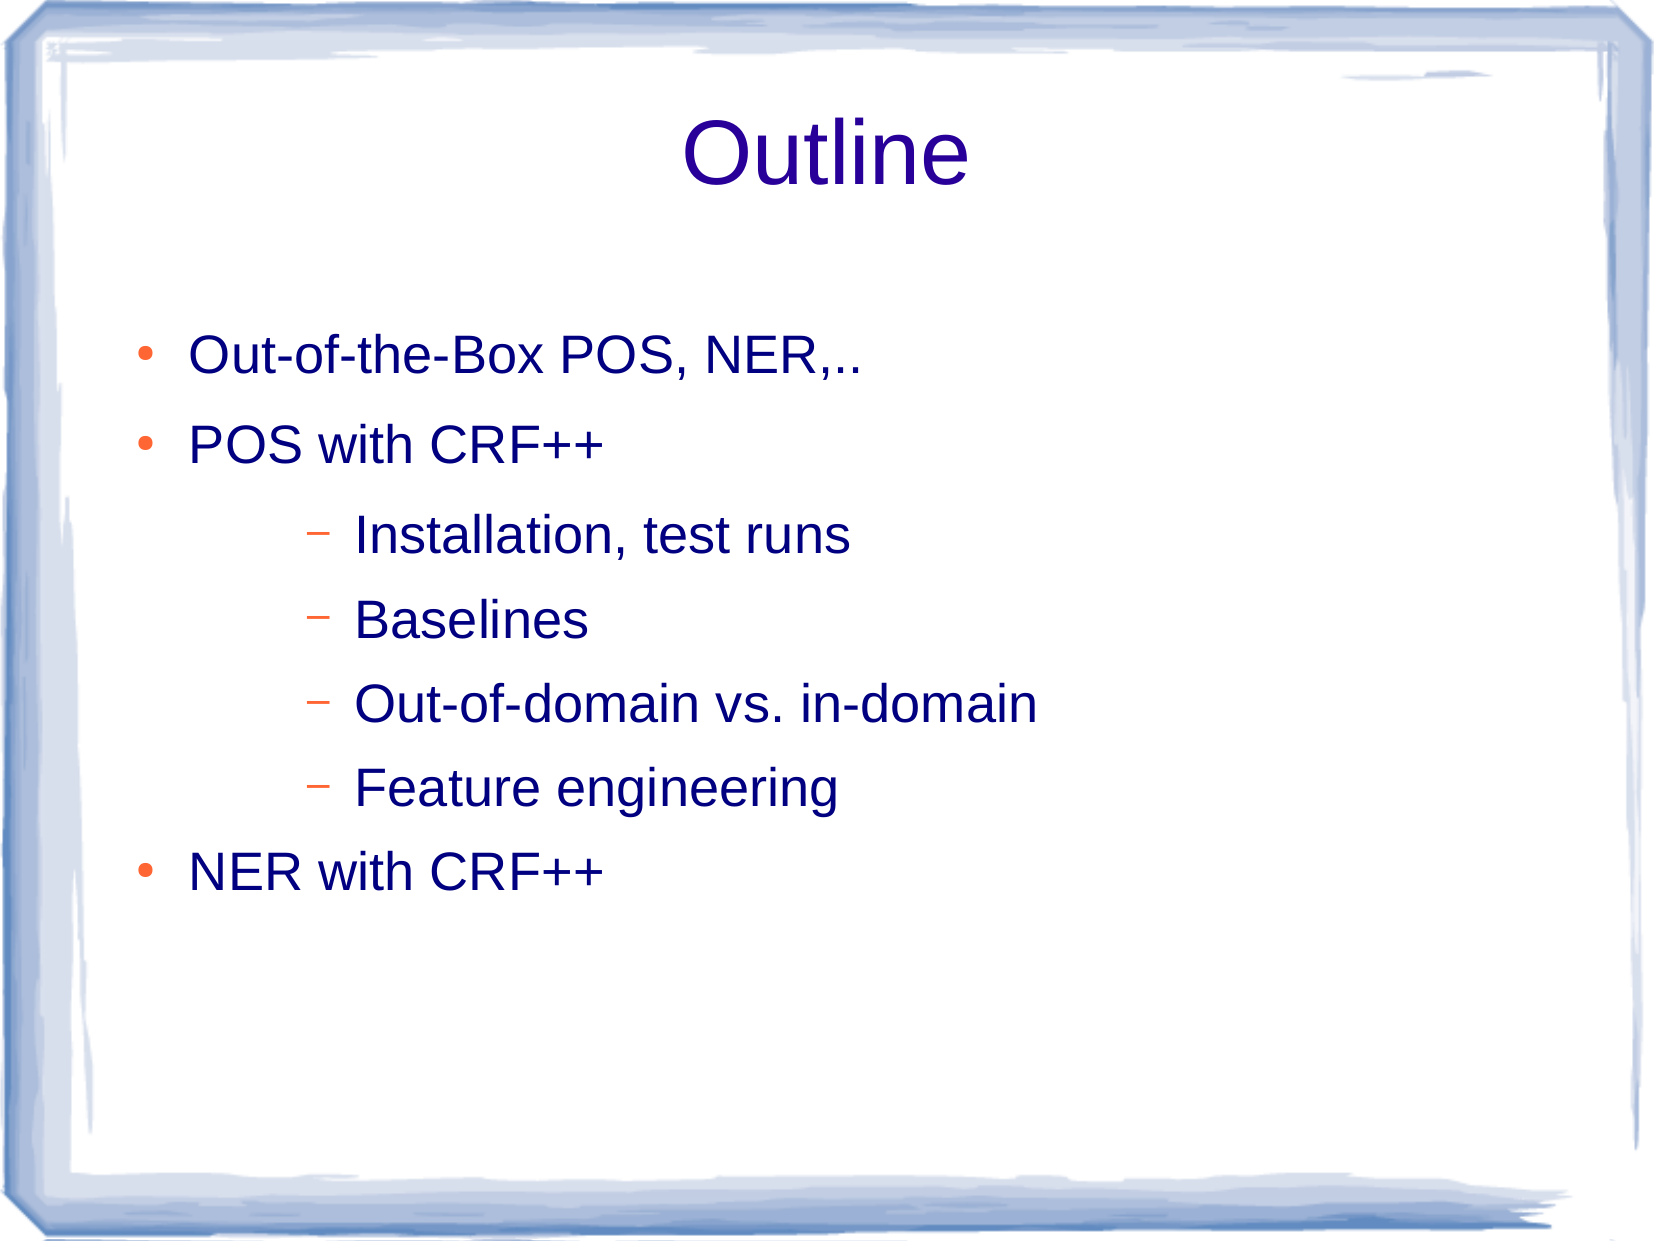

# Outline
Out-of-the-Box POS, NER,..
POS with CRF++
Installation, test runs
Baselines
Out-of-domain vs. in-domain
Feature engineering
NER with CRF++